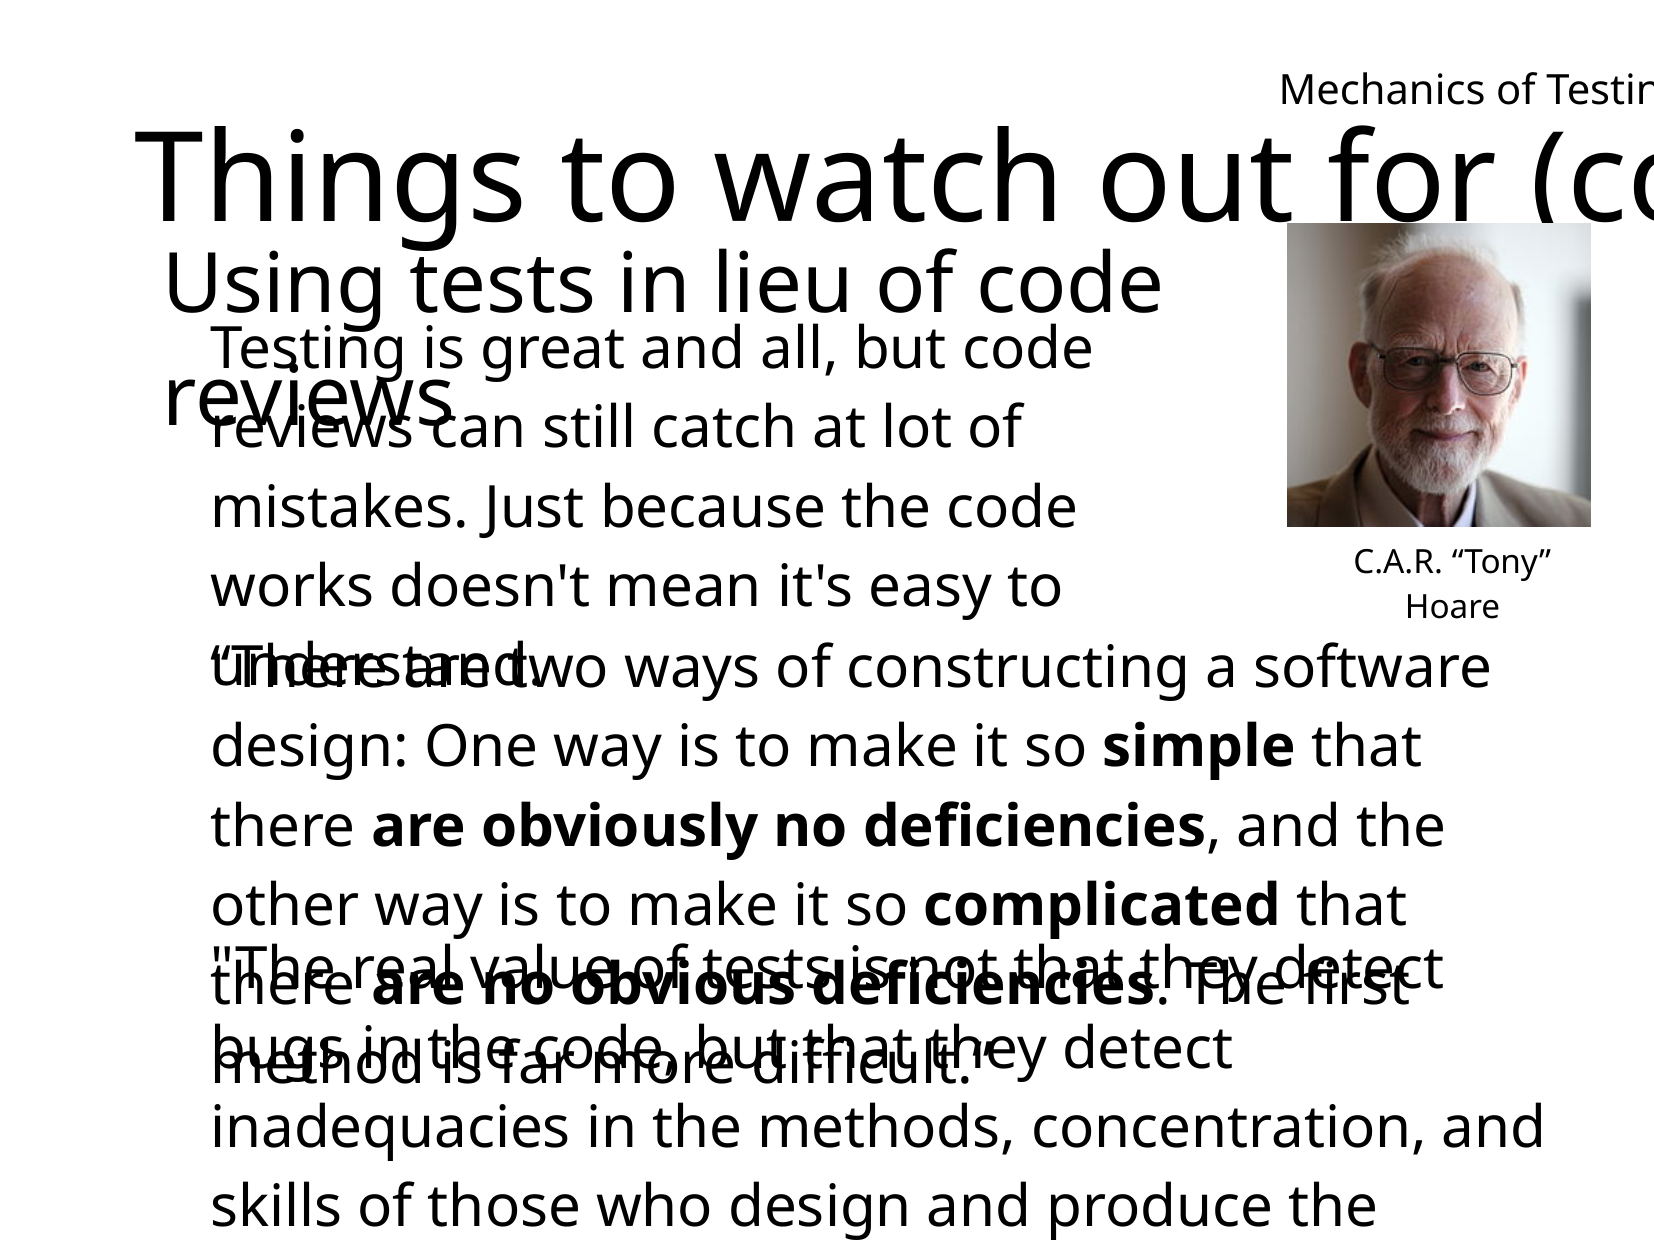

Mechanics of Testing
Things to watch out for (cont)
Using tests in lieu of code reviews
C.A.R. “Tony”
Hoare
Testing is great and all, but code reviews can still catch at lot of mistakes. Just because the code works doesn't mean it's easy to understand.
“There are two ways of constructing a software design: One way is to make it so simple that there are obviously no deficiencies, and the other way is to make it so complicated that there are no obvious deficiencies. The first method is far more difficult.”
"The real value of tests is not that they detect bugs in the code, but that they detect inadequacies in the methods, concentration, and skills of those who design and produce the code."